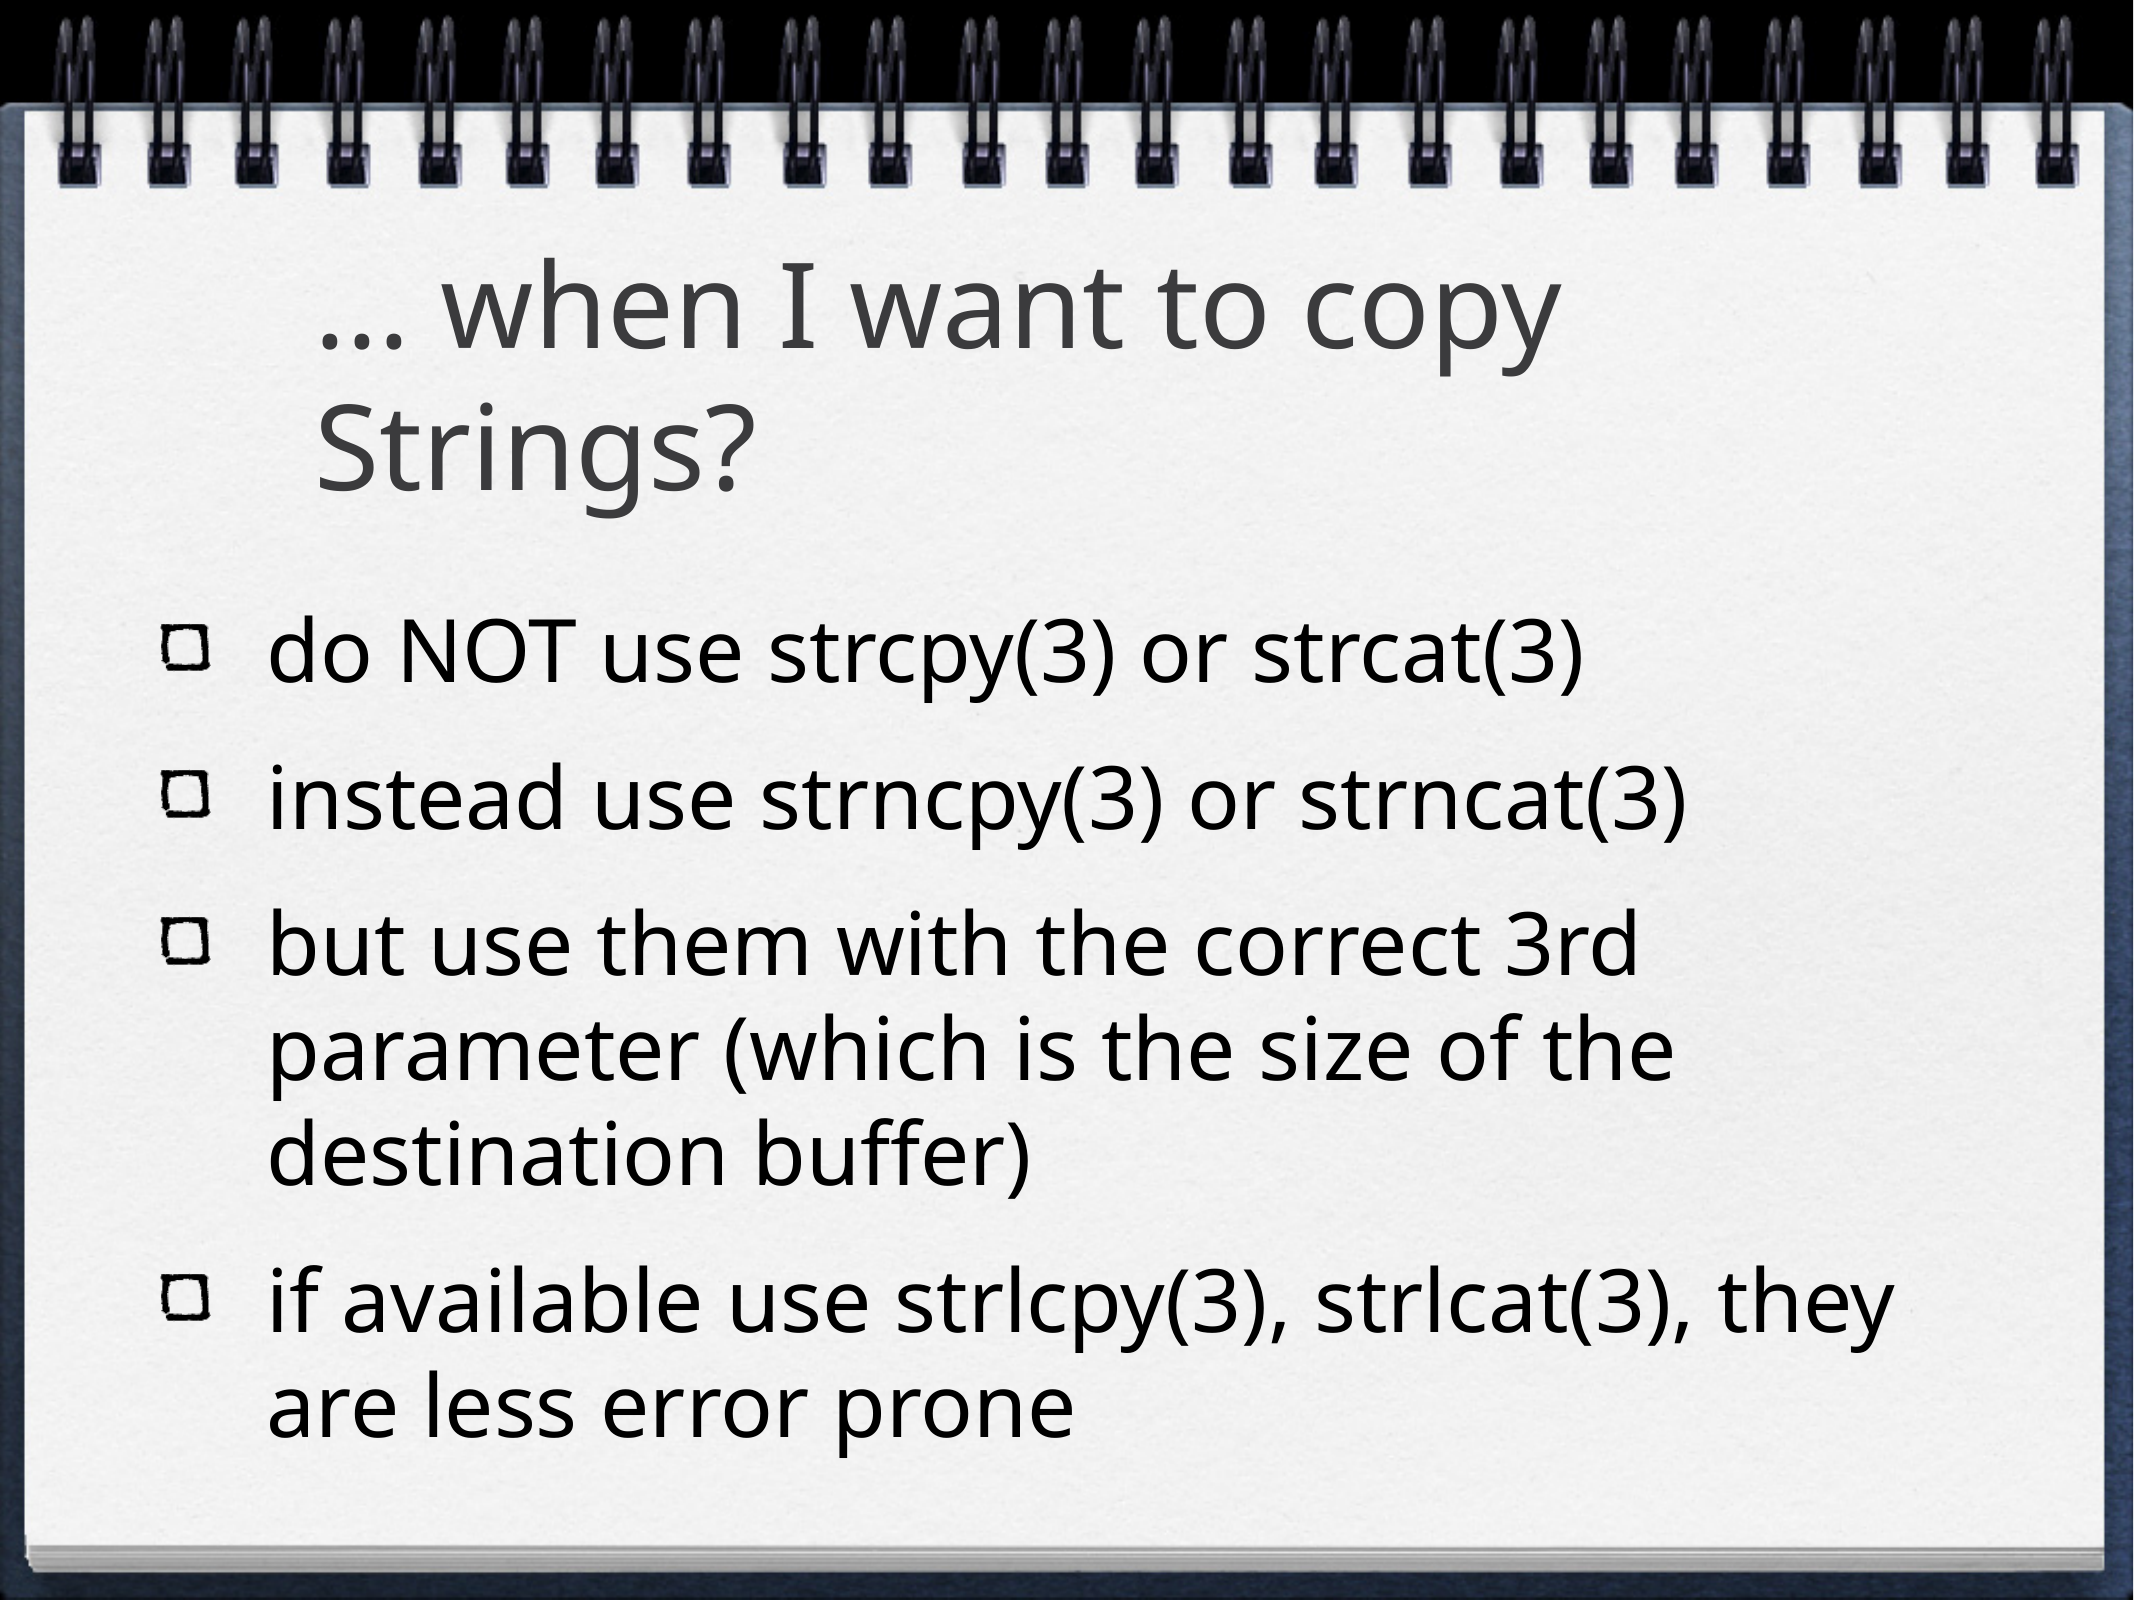

# ... when I want to copy Strings?
do NOT use strcpy(3) or strcat(3)
instead use strncpy(3) or strncat(3)
but use them with the correct 3rd parameter (which is the size of the destination buffer)
if available use strlcpy(3), strlcat(3), they are less error prone